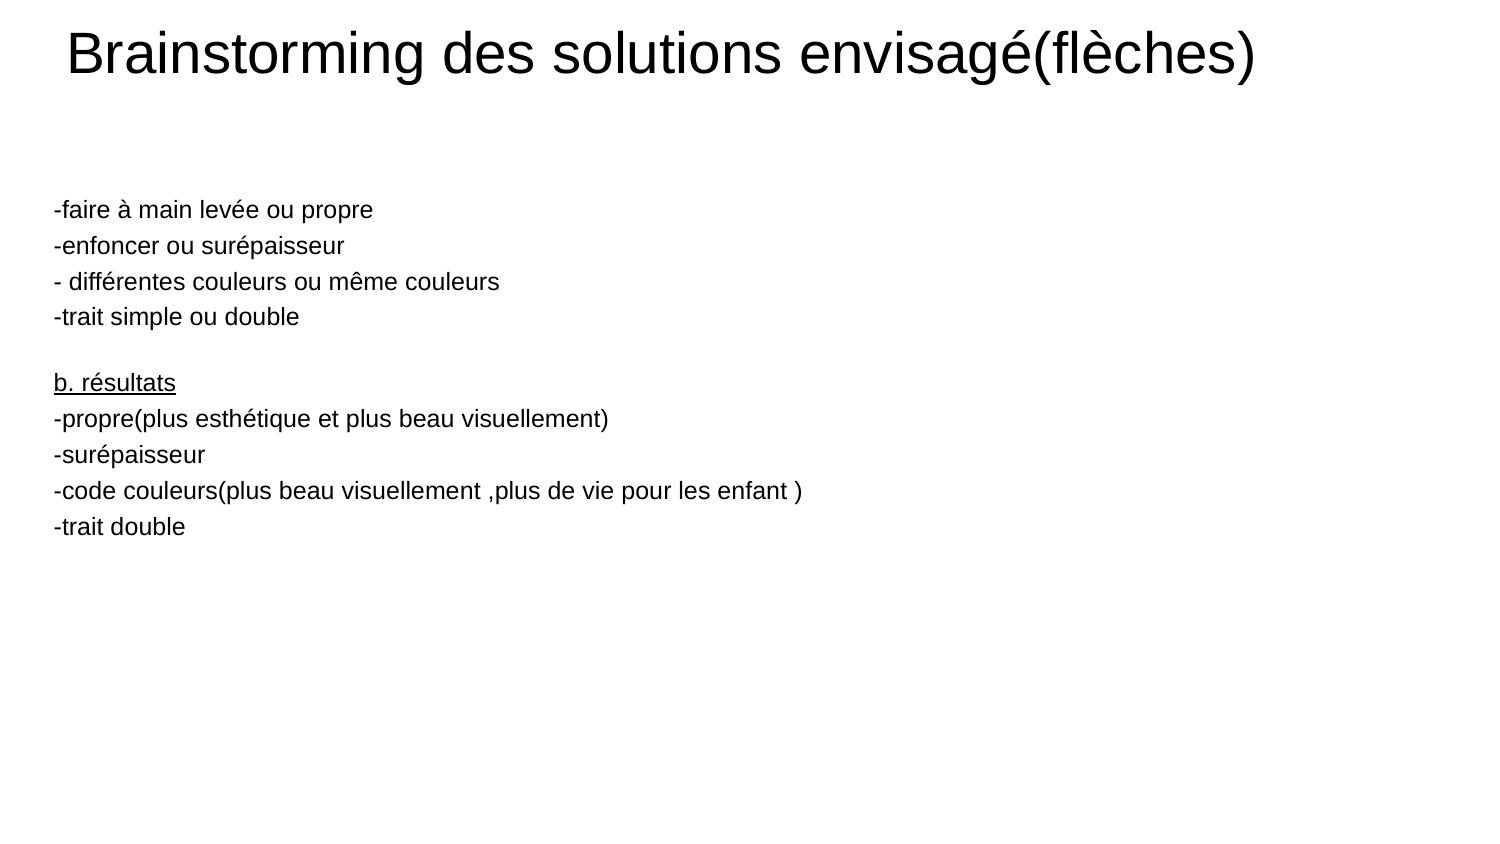

# Brainstorming des solutions envisagé(flèches)
-faire à main levée ou propre
-enfoncer ou surépaisseur
- différentes couleurs ou même couleurs
-trait simple ou double
b. résultats
-propre(plus esthétique et plus beau visuellement)
-surépaisseur
-code couleurs(plus beau visuellement ,plus de vie pour les enfant )
-trait double